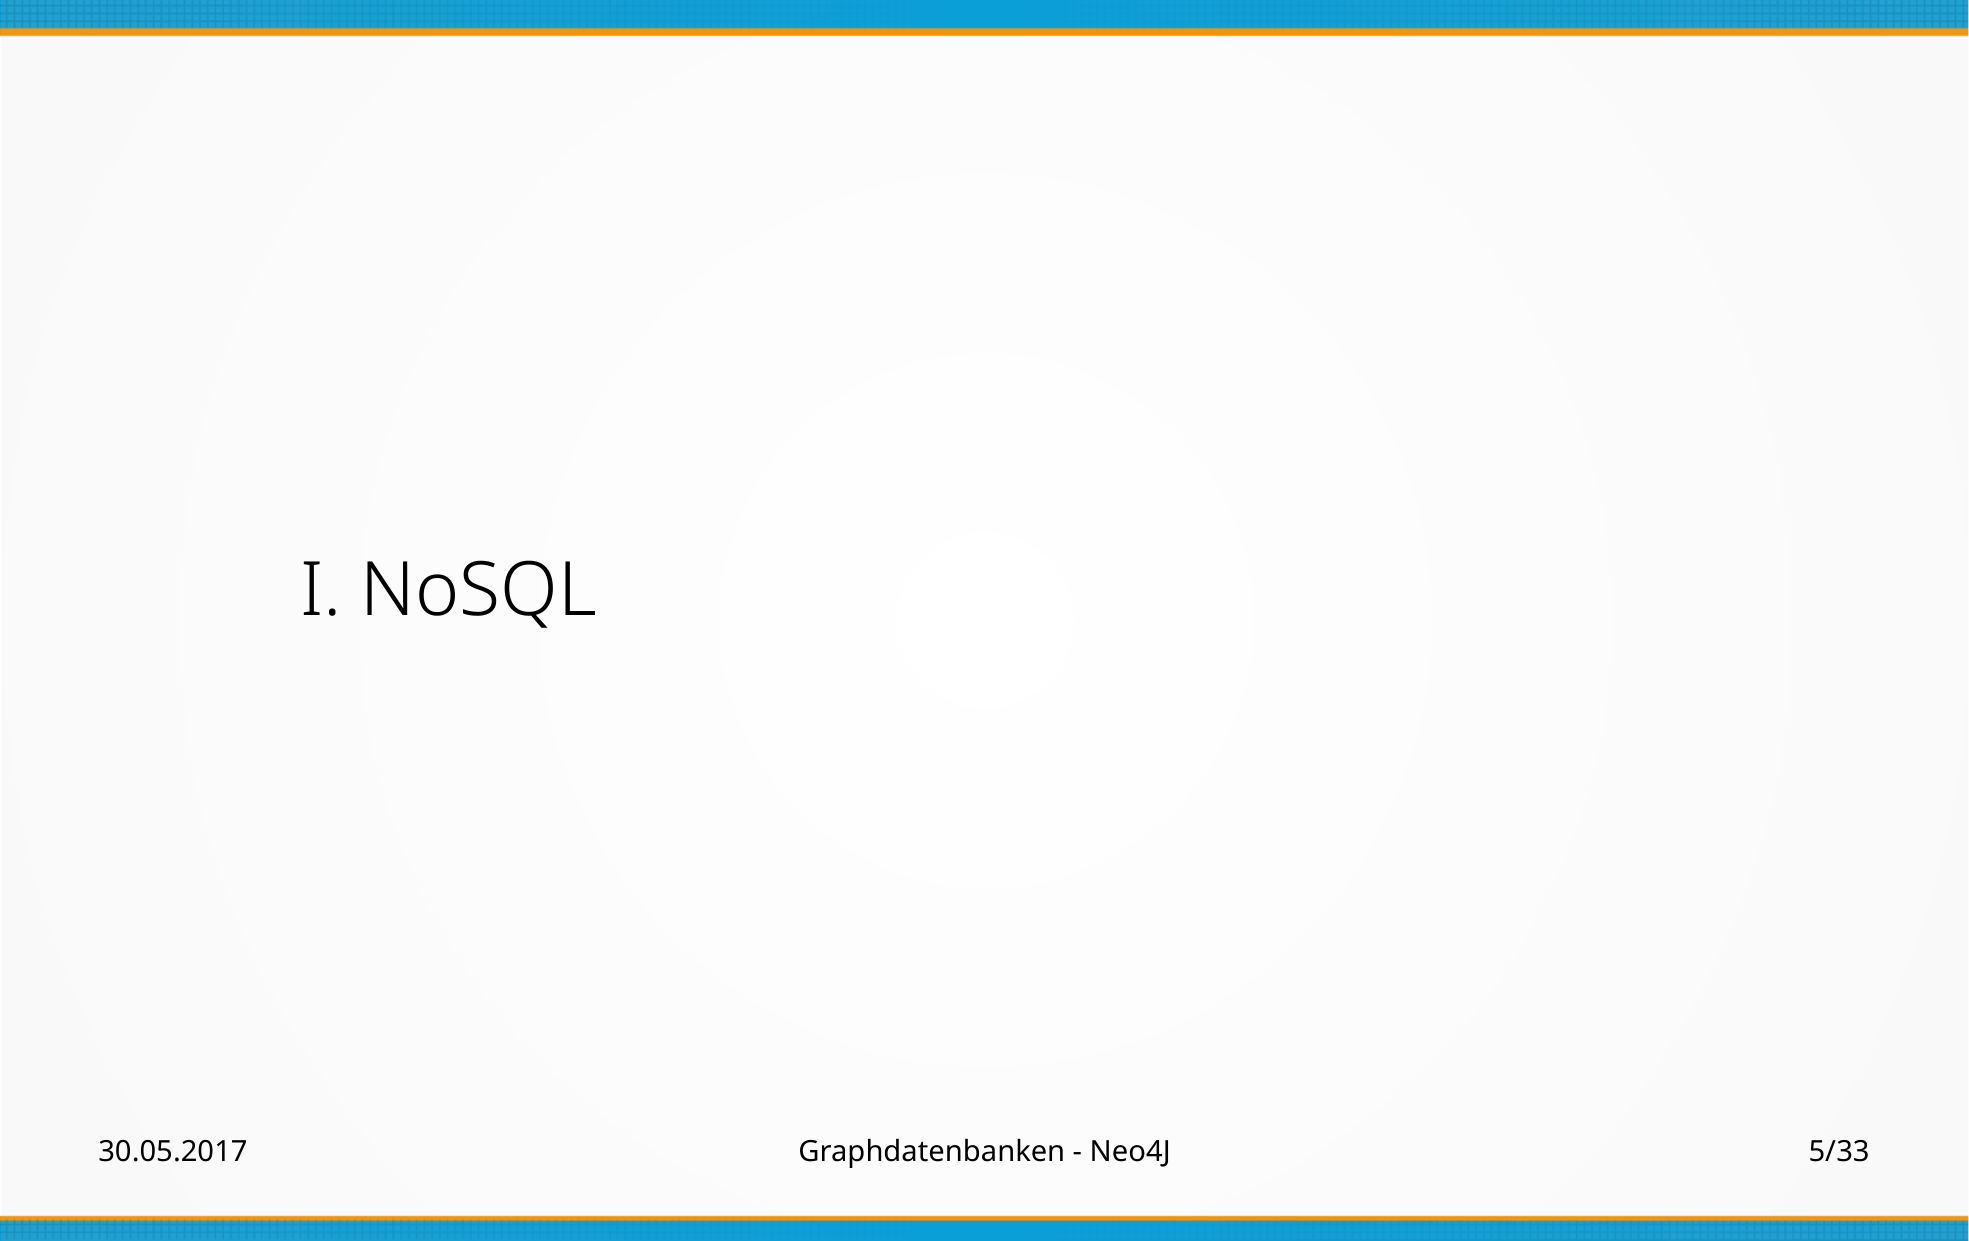

# I. NoSQL
30.05.2017
Graphdatenbanken - Neo4J
5